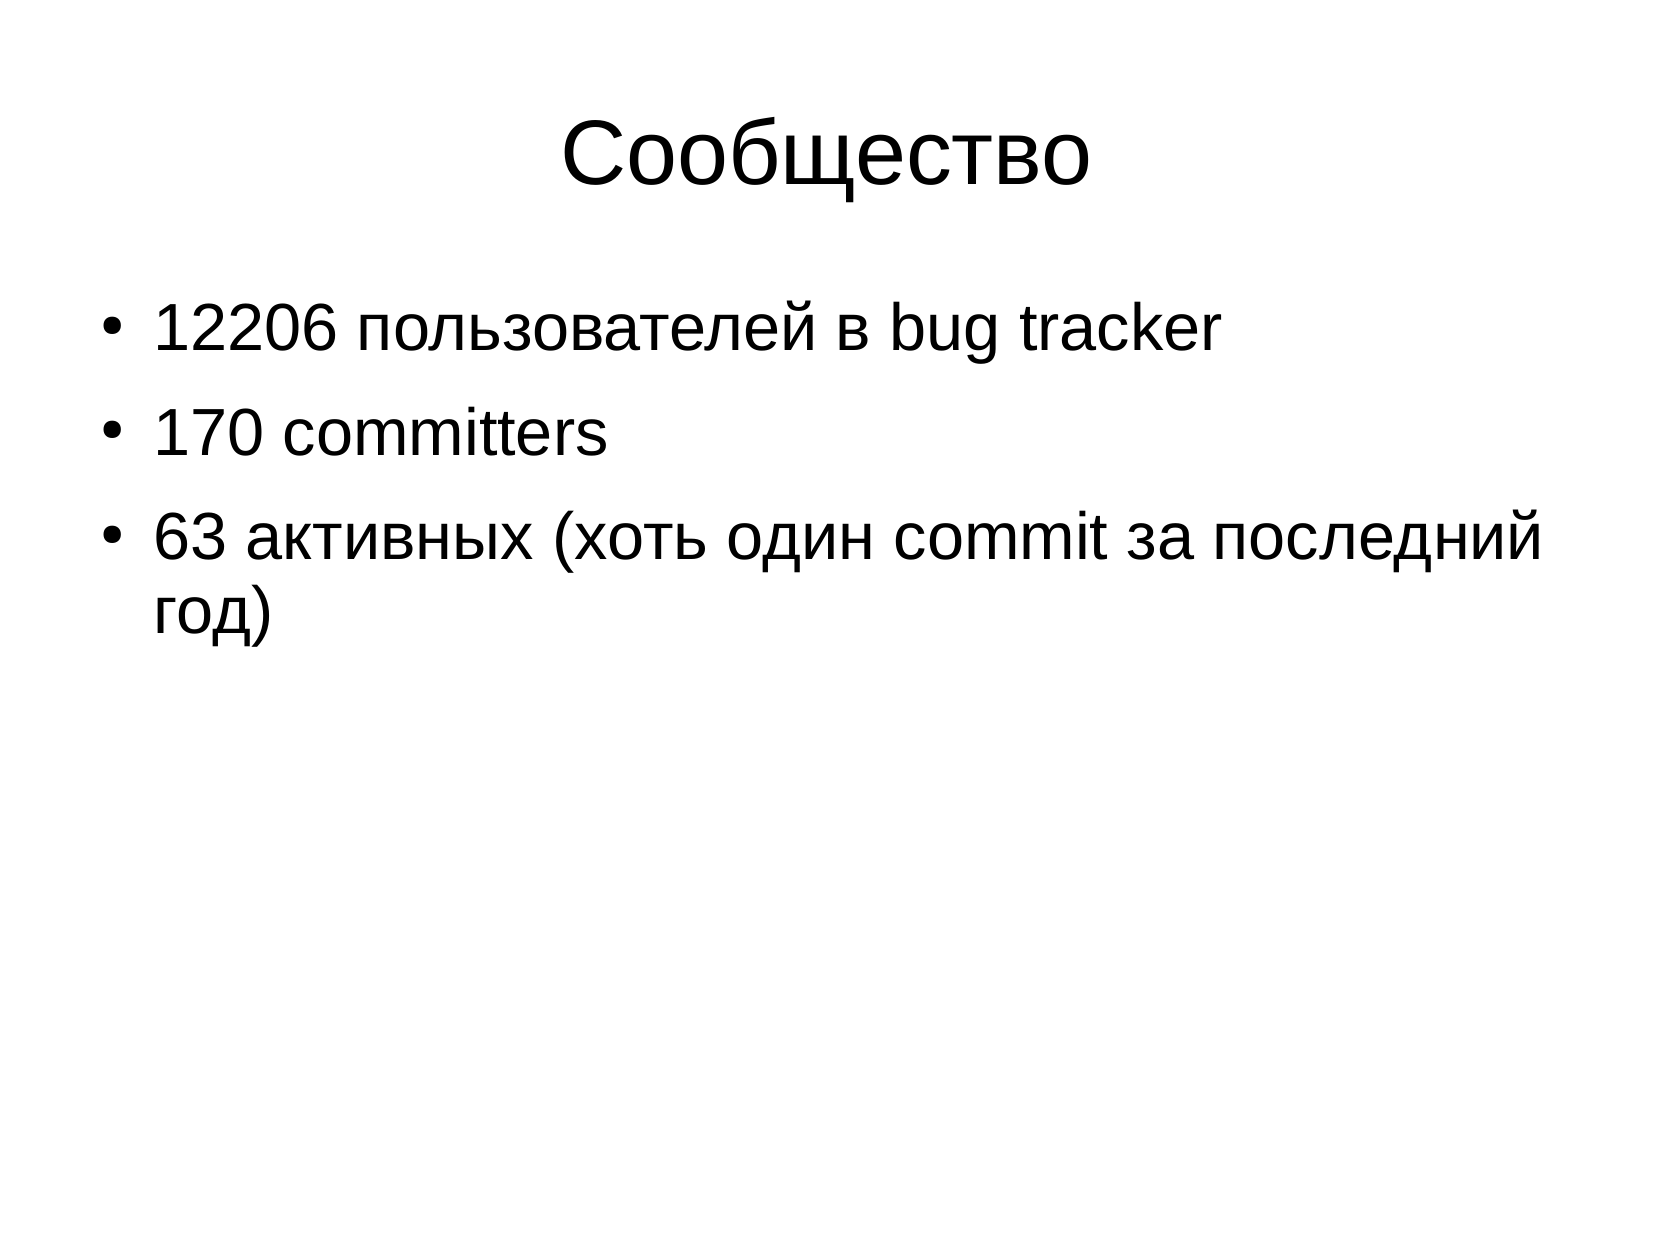

# Сообщество
12206 пользователей в bug tracker
170 committers
63 активных (хоть один commit за последний год)